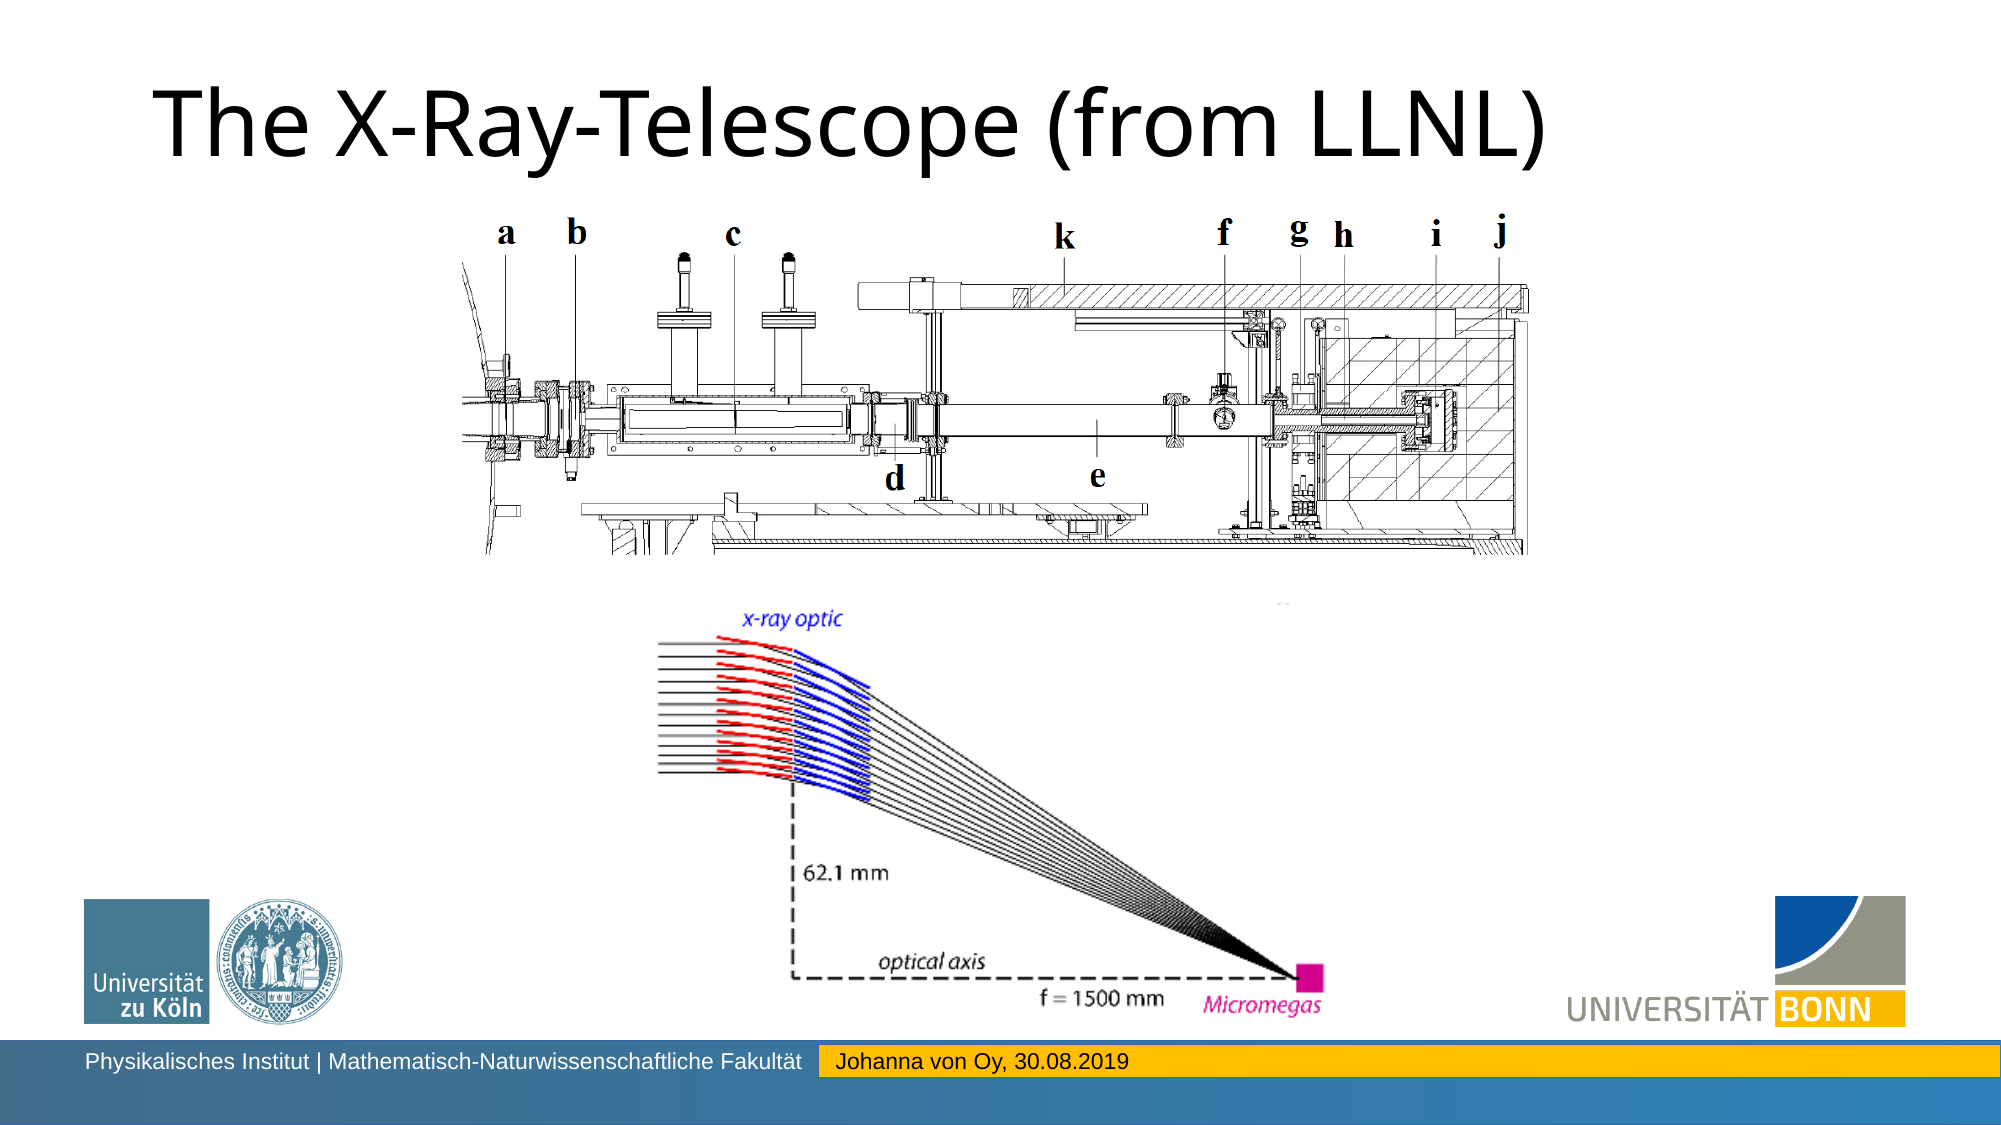

# The X-Ray-Telescope (from LLNL)
Physikalisches Institut | Mathematisch-Naturwissenschaftliche Fakultät
 Johanna von Oy, 30.08.2019